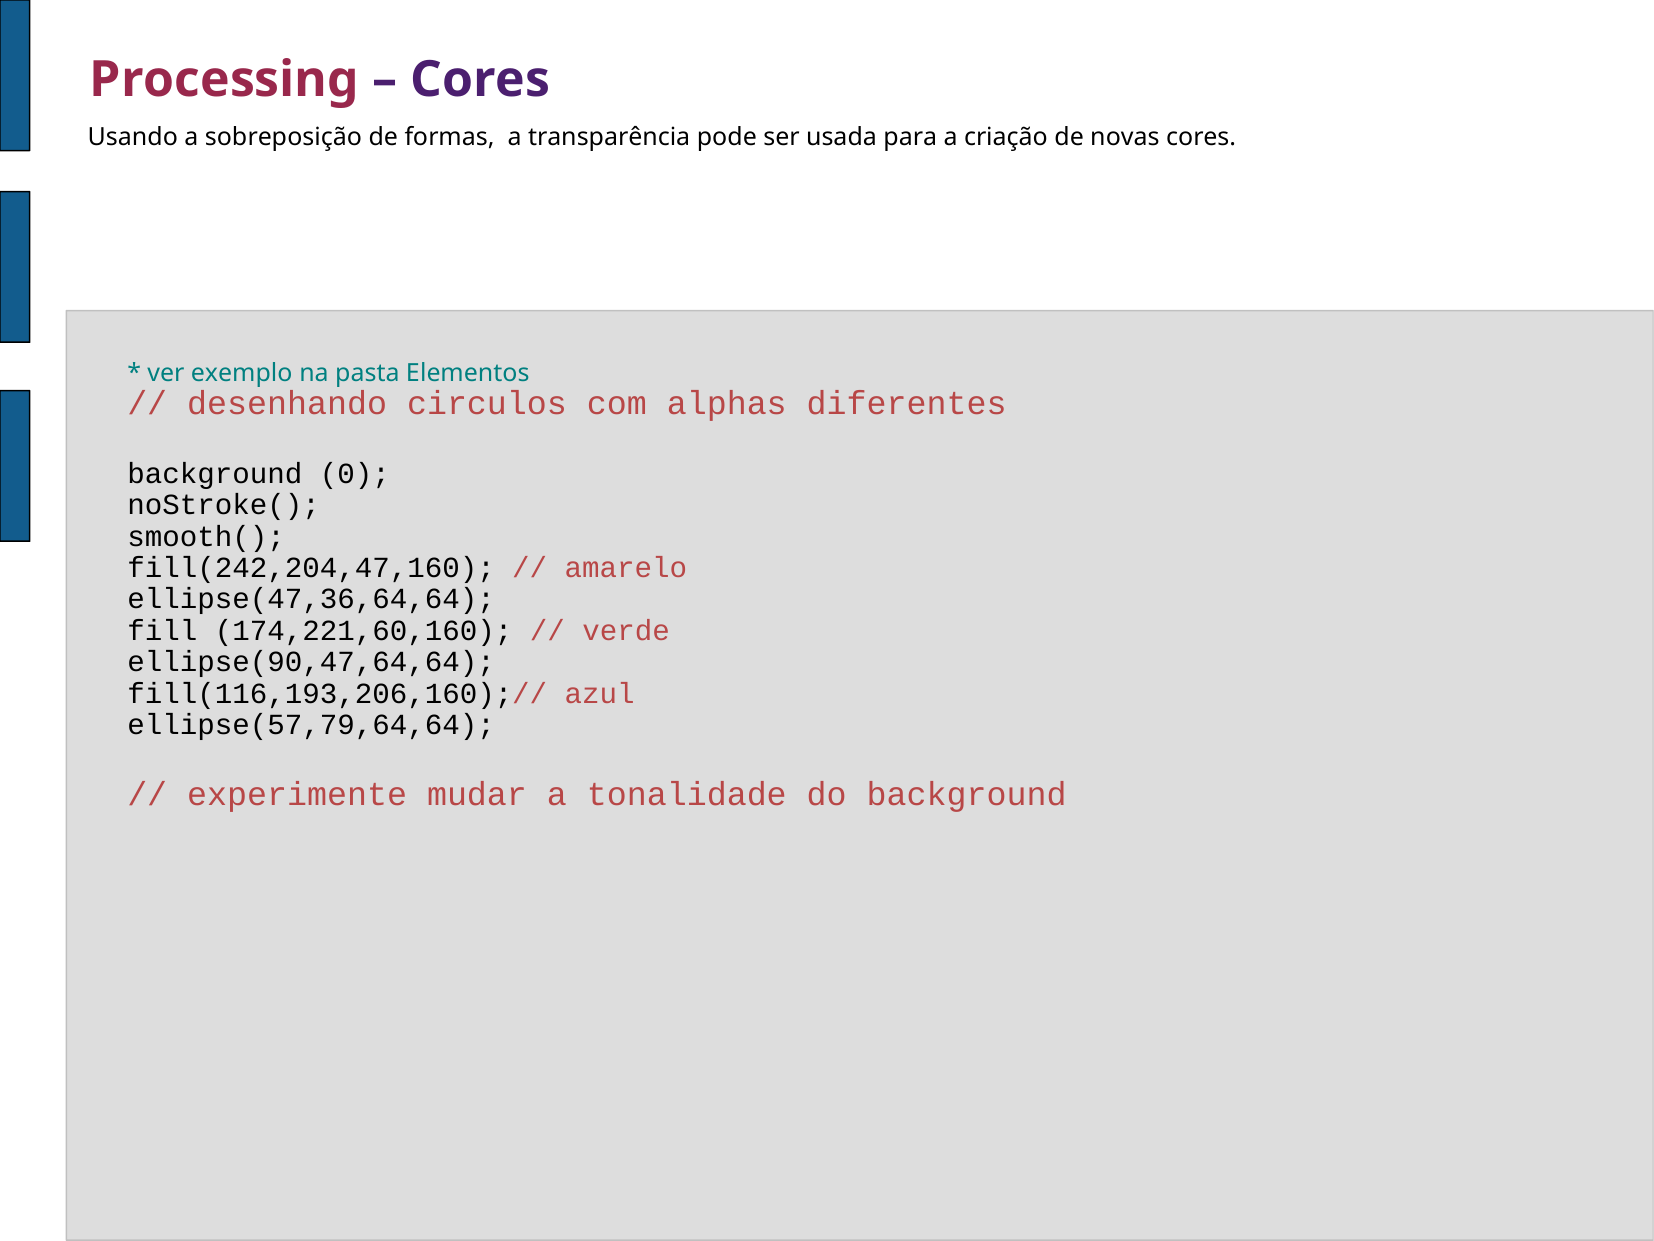

Processing – Cores
Usando a sobreposição de formas, a transparência pode ser usada para a criação de novas cores.
* ver exemplo na pasta Elementos
// desenhando circulos com alphas diferentes
background (0);
noStroke();
smooth();
fill(242,204,47,160); // amarelo
ellipse(47,36,64,64);
fill (174,221,60,160); // verde
ellipse(90,47,64,64);
fill(116,193,206,160);// azul
ellipse(57,79,64,64);
// experimente mudar a tonalidade do background